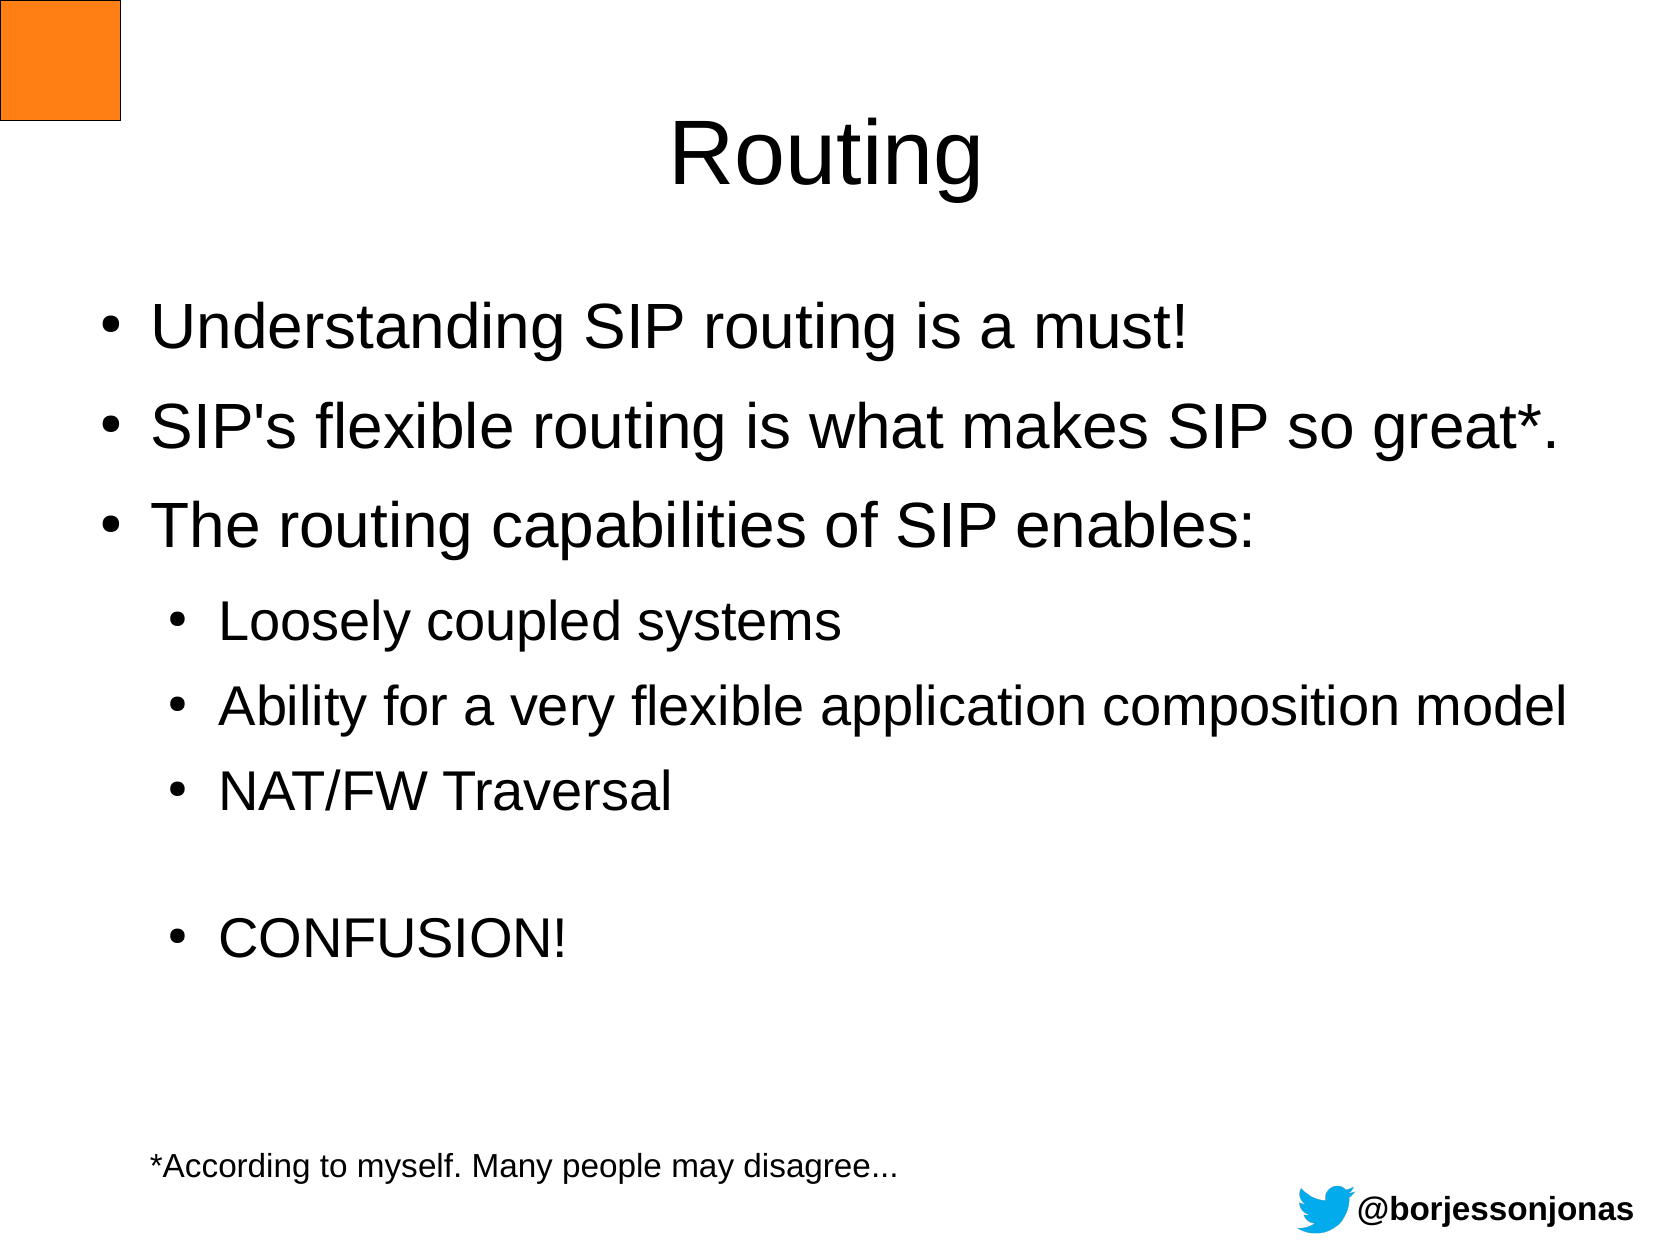

# Routing
Understanding SIP routing is a must!
SIP's flexible routing is what makes SIP so great*.
The routing capabilities of SIP enables:
Loosely coupled systems
Ability for a very flexible application composition model
NAT/FW Traversal
CONFUSION!
*According to myself. Many people may disagree...